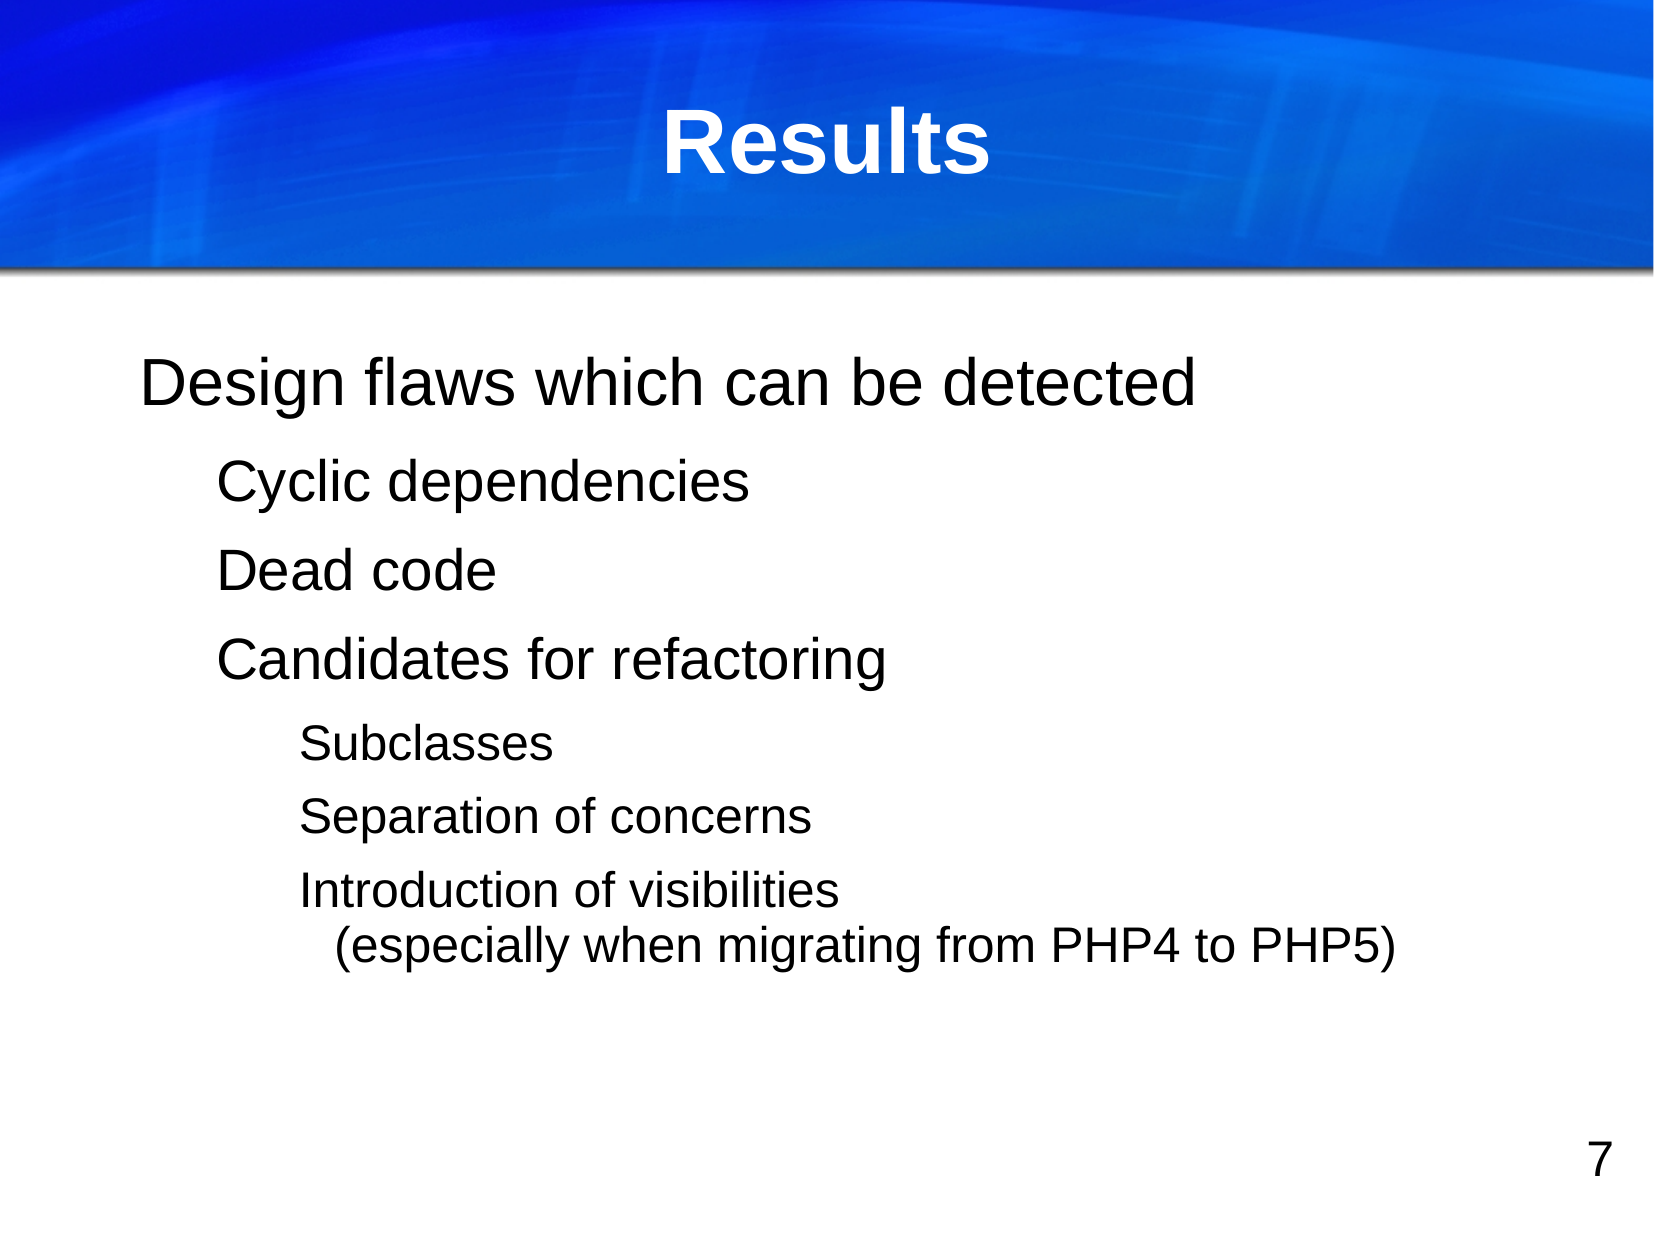

# Results
Design flaws which can be detected
Cyclic dependencies
Dead code
Candidates for refactoring
Subclasses
Separation of concerns
Introduction of visibilities
(especially when migrating from PHP4 to PHP5)